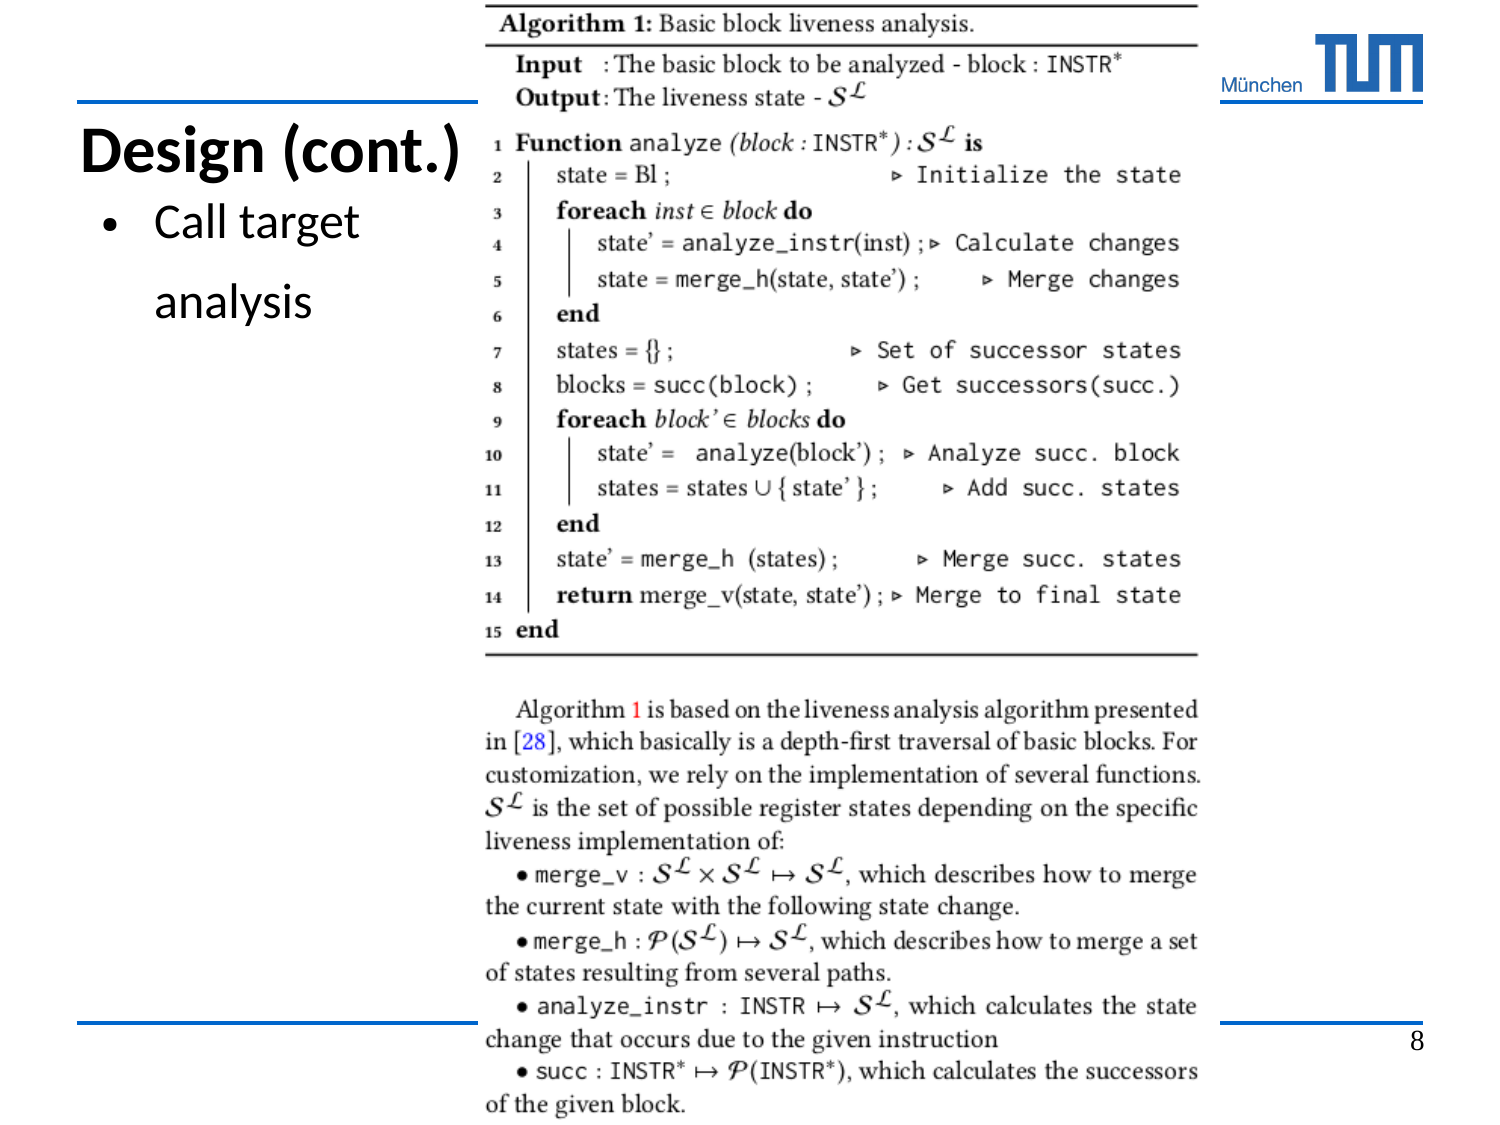

# Design (cont.)
Call target
analysis
8